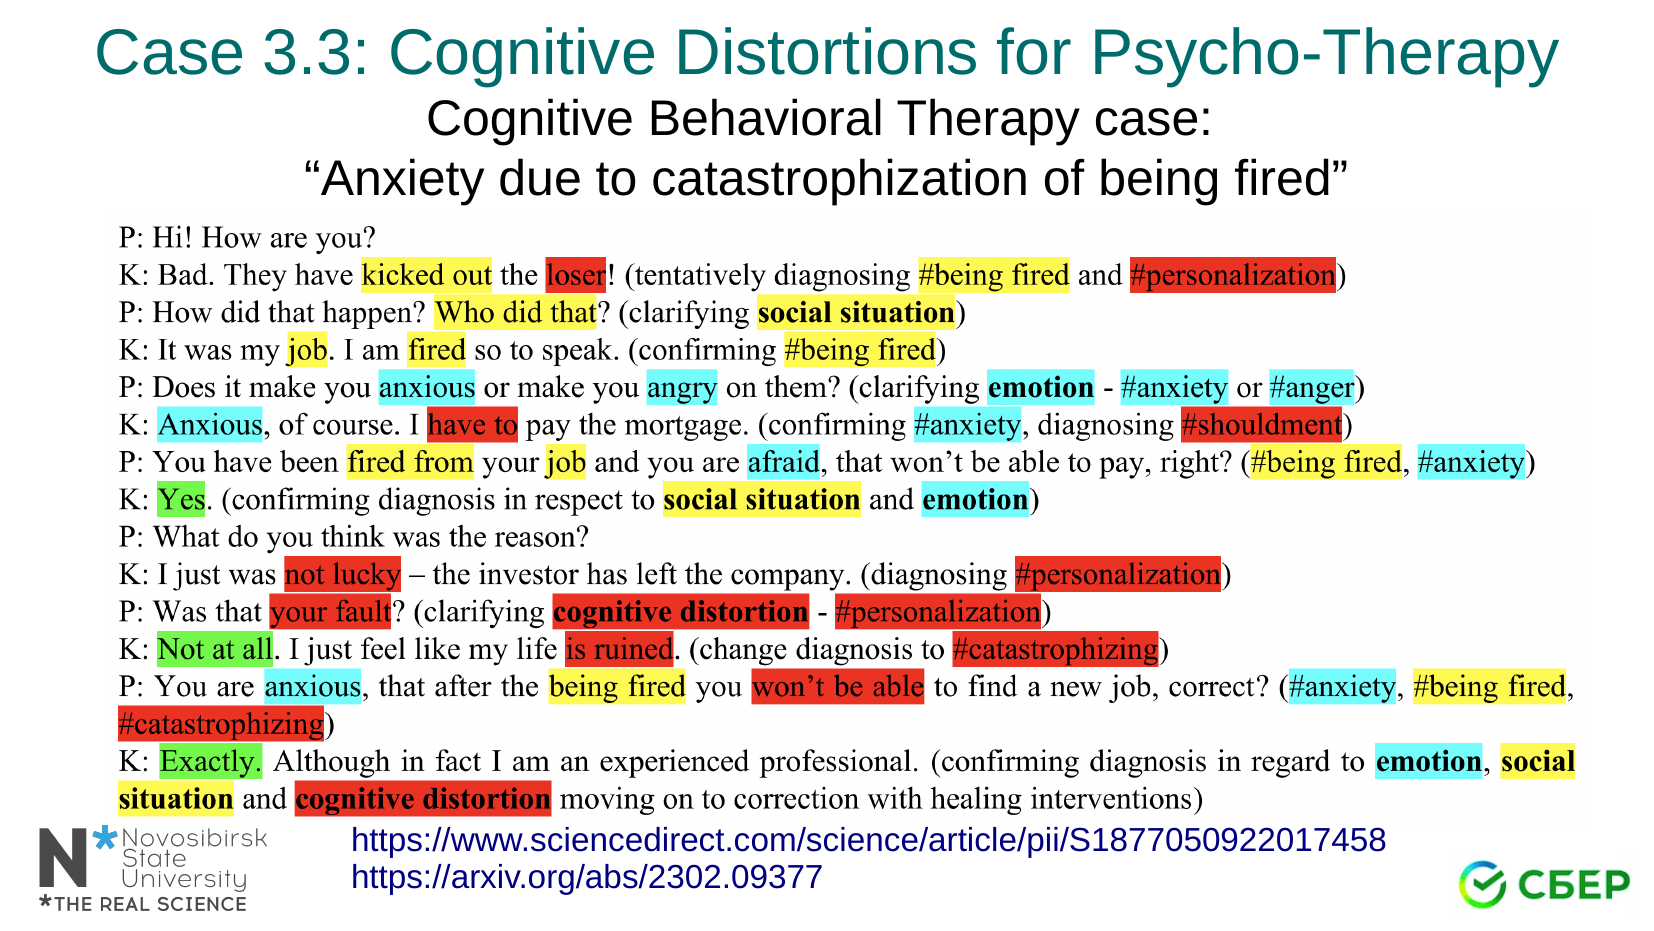

Case 3.3: Cognitive Distortions for Psycho-Therapy
# Cognitive Behavioral Therapy case: “Anxiety due to catastrophization of being fired”
https://www.sciencedirect.com/science/article/pii/S1877050922017458
https://arxiv.org/abs/2302.09377